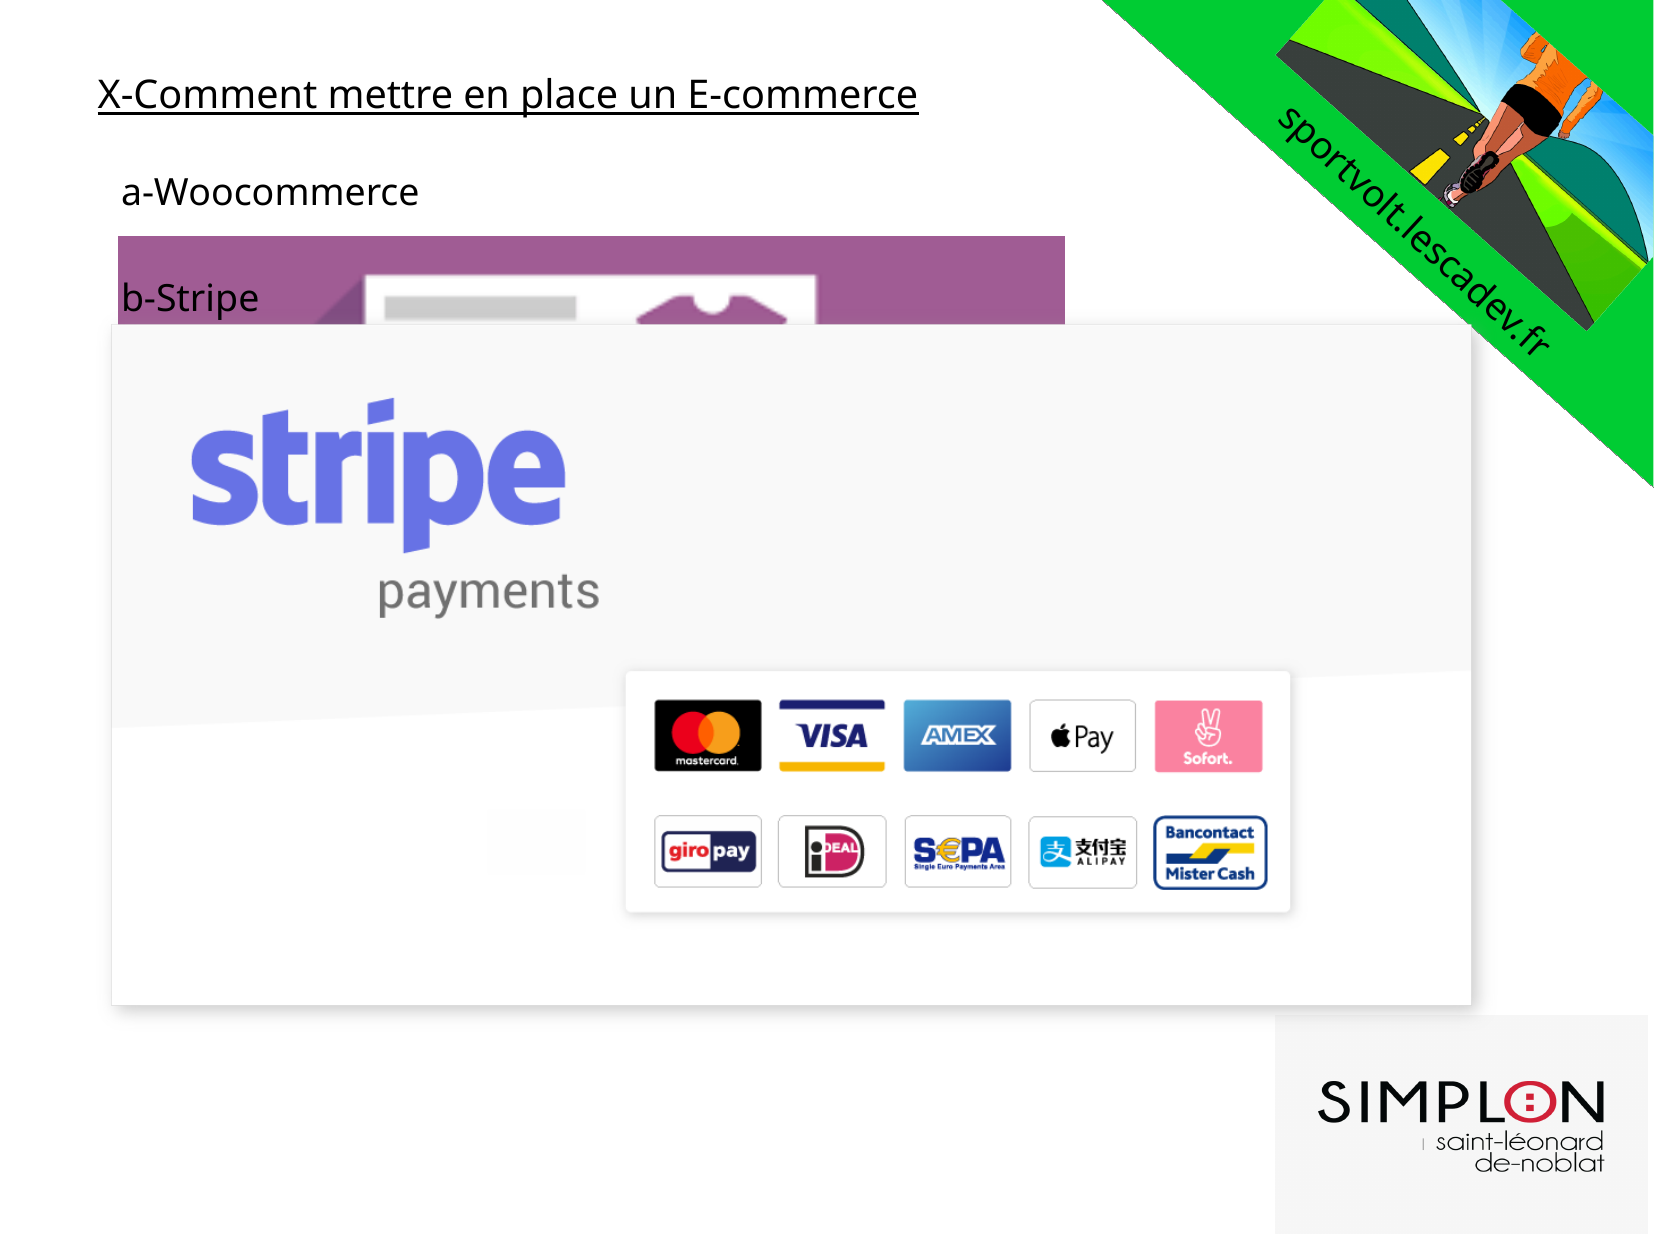

X-Comment mettre en place un E-commerce
a-Woocommerce
sportvolt.lescadev.fr
b-Stripe